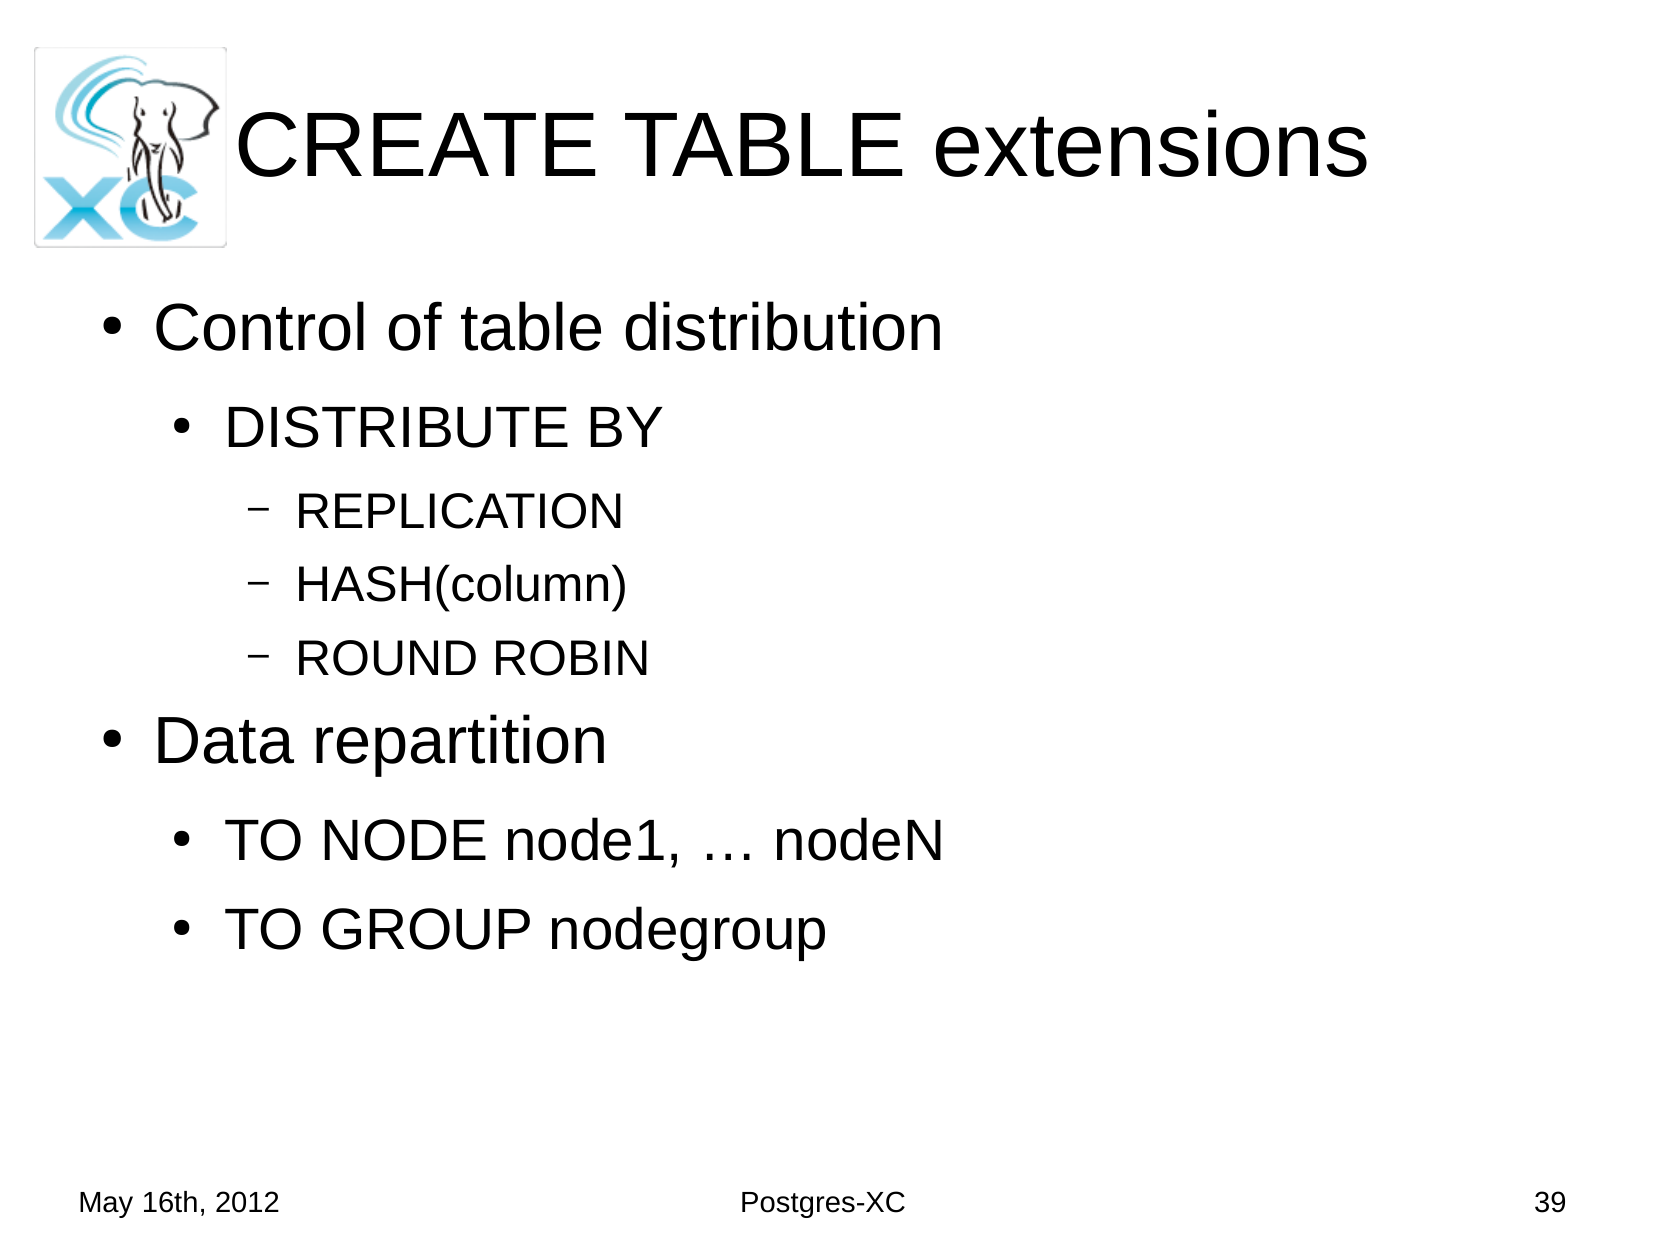

# CREATE TABLE extensions
Control of table distribution
DISTRIBUTE BY
REPLICATION
HASH(column)
ROUND ROBIN
Data repartition
TO NODE node1, … nodeN
TO GROUP nodegroup
39